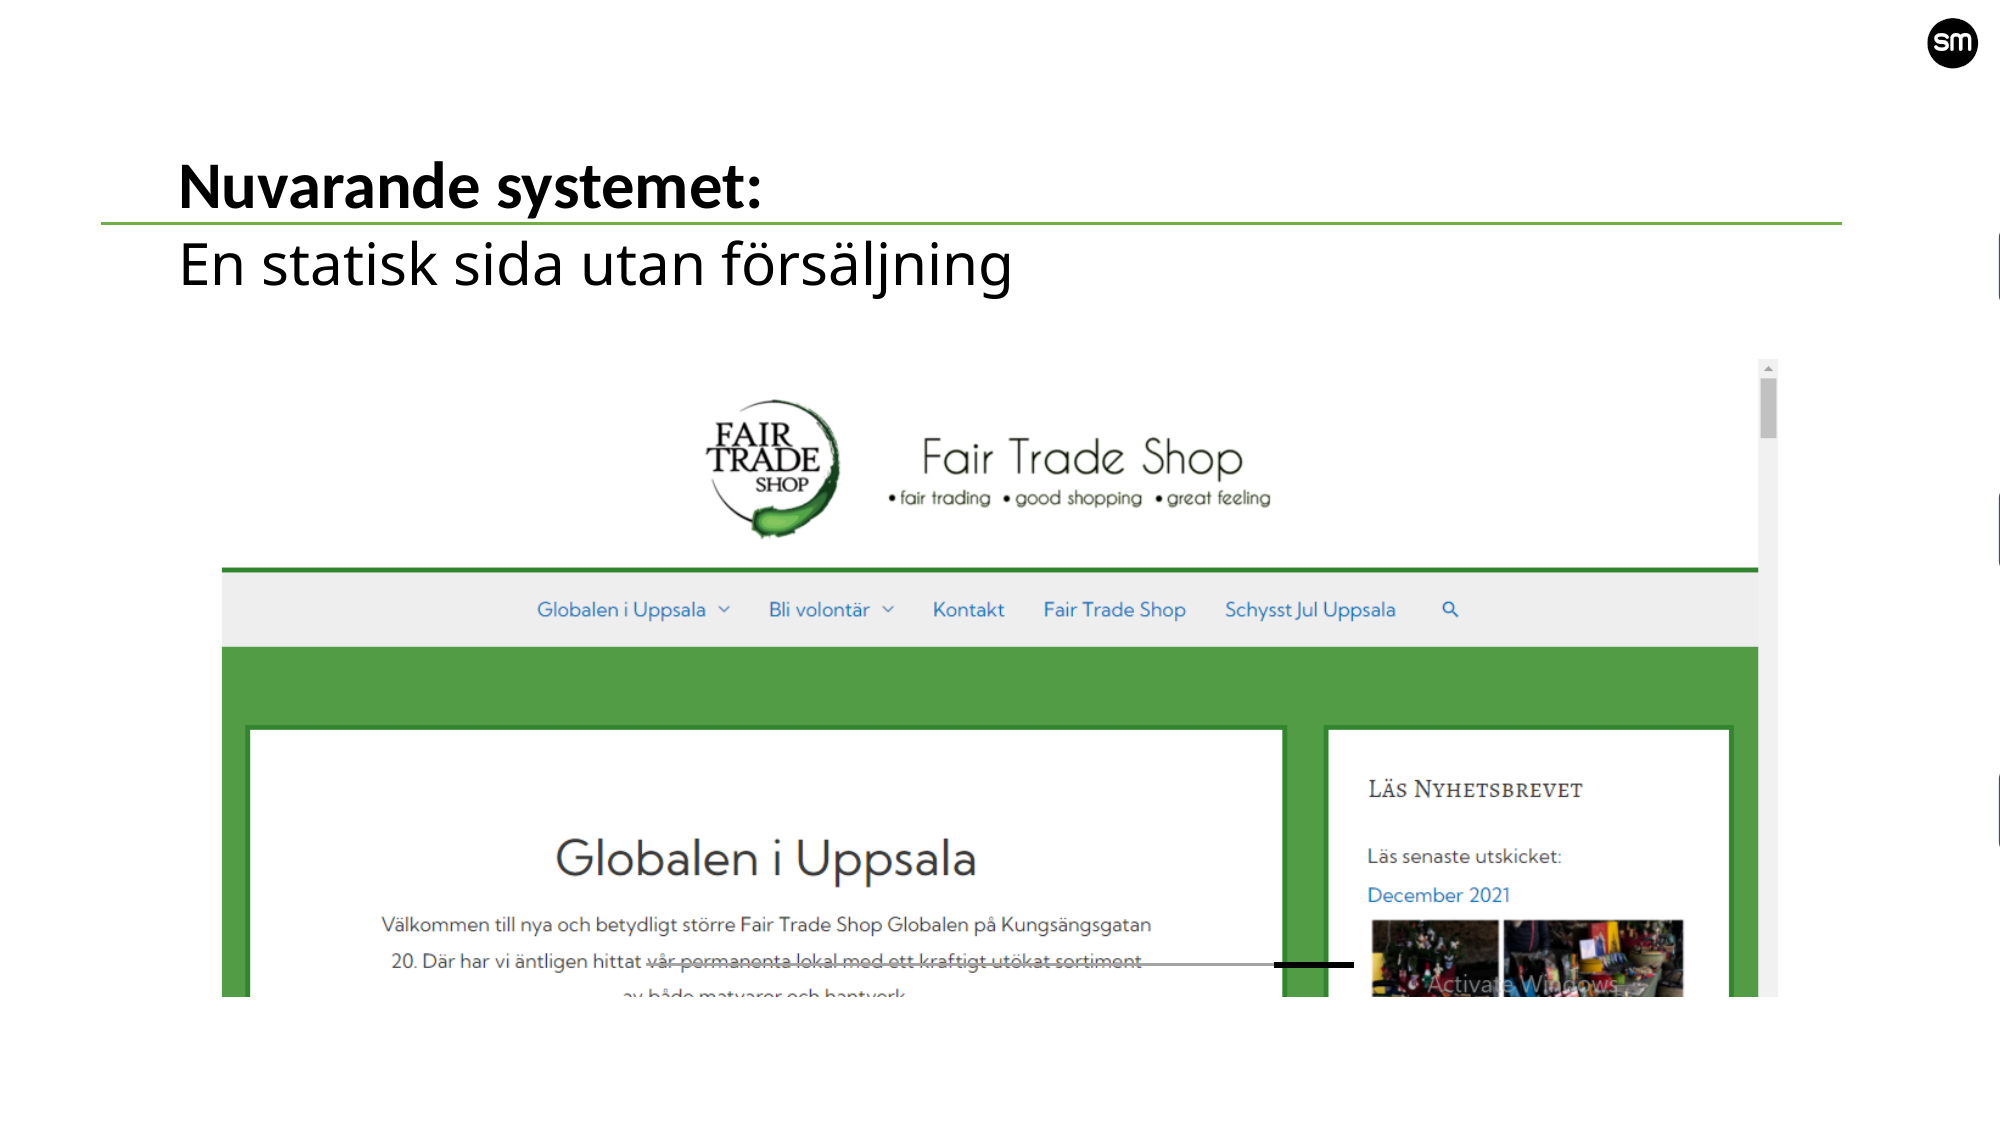

Processen:
Empatisera, definiera, idé utförning, prototyp, testa
Extrem programmering (agil)
Nuvarande systemet:
En statisk sida utan försäljning
Global färg
RGB(75,94,57)
Bakgrund och kontrastfärg
RGB(255,255,255)
Respons
RGB(141,176,109)
Framgångsmeddelanden
RGB(141,176,109)
Informations aviseringar
RGB(235,167,88)